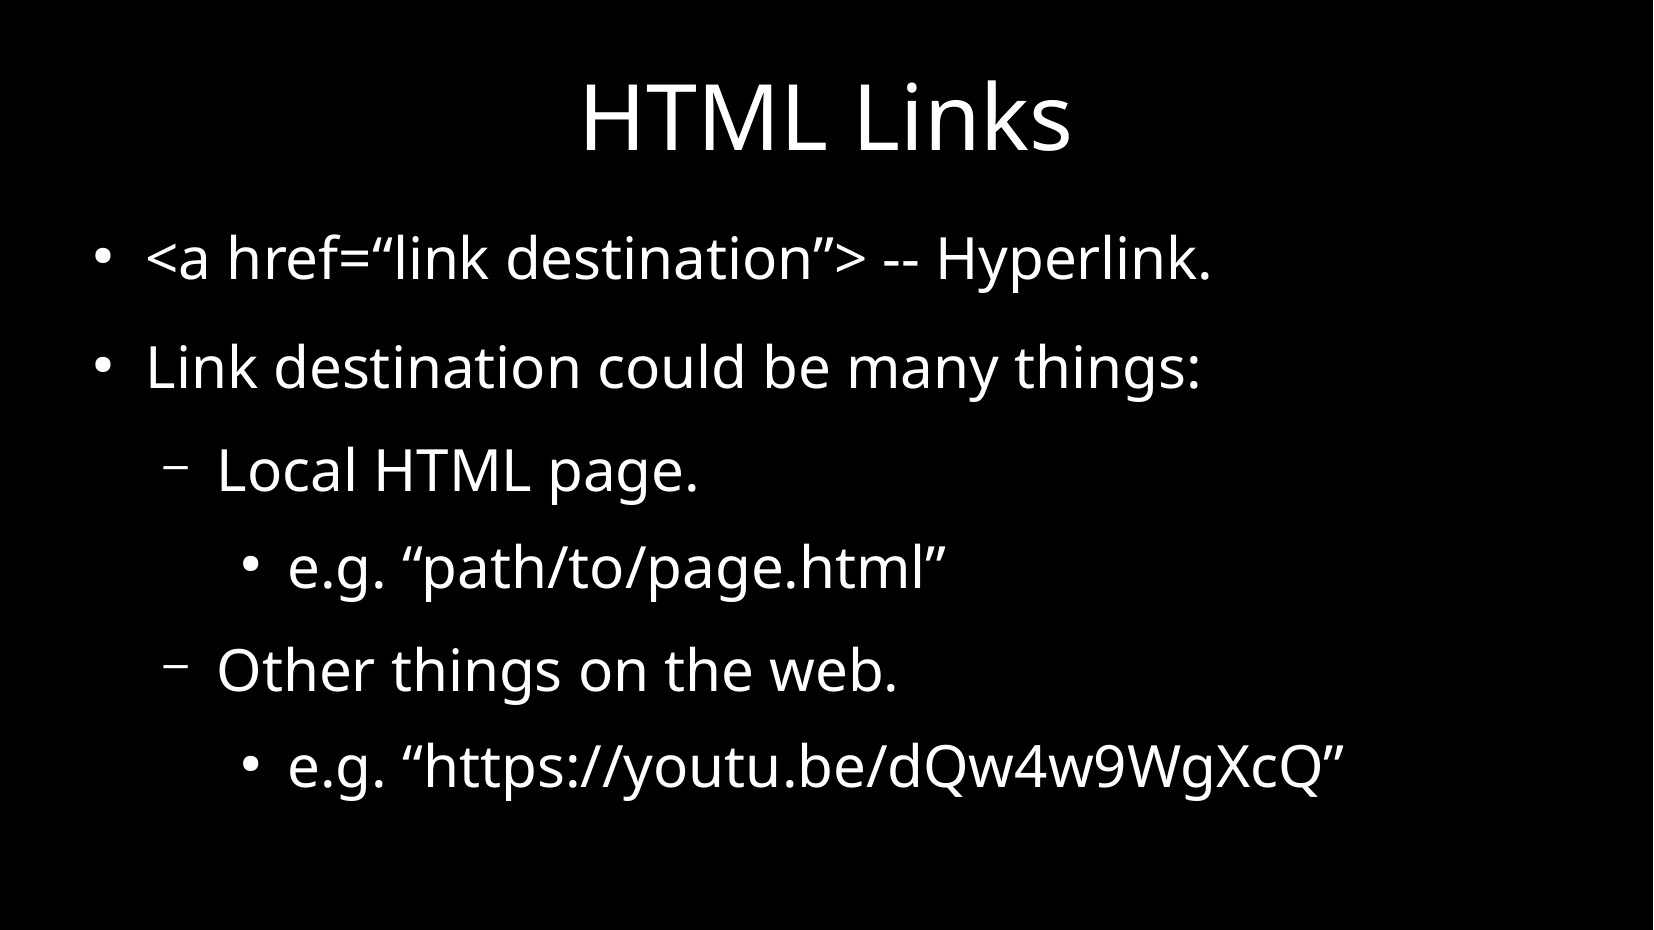

# HTML Links
<a href=“link destination”> -- Hyperlink.
Link destination could be many things:
Local HTML page.
e.g. “path/to/page.html”
Other things on the web.
e.g. “https://youtu.be/dQw4w9WgXcQ”